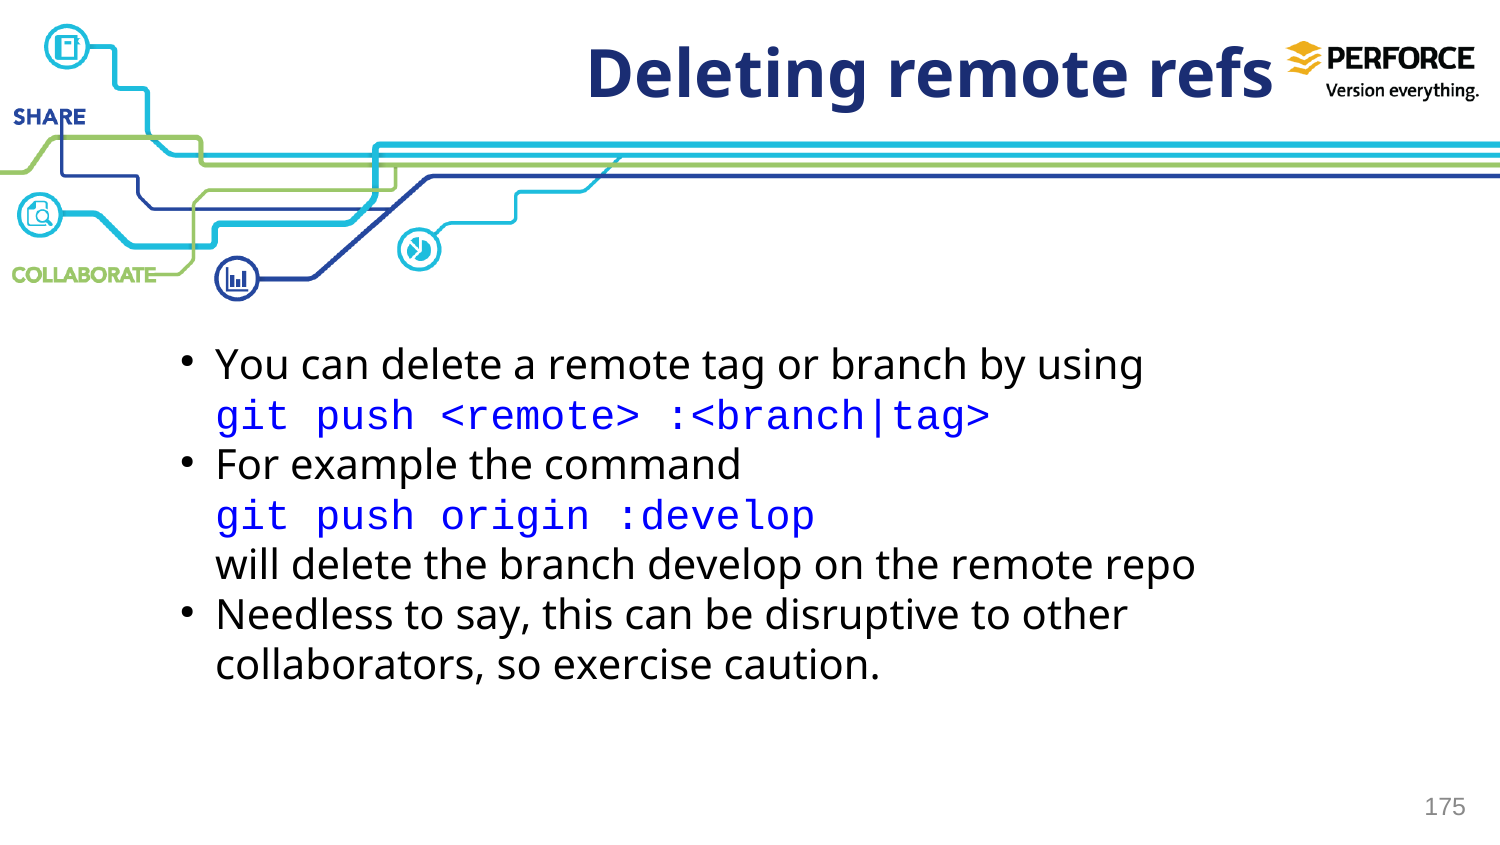

# Deleting remote refs
You can delete a remote tag or branch by using
git push <remote> :<branch|tag>
For example the command
git push origin :develop
will delete the branch develop on the remote repo
Needless to say, this can be disruptive to other collaborators, so exercise caution.